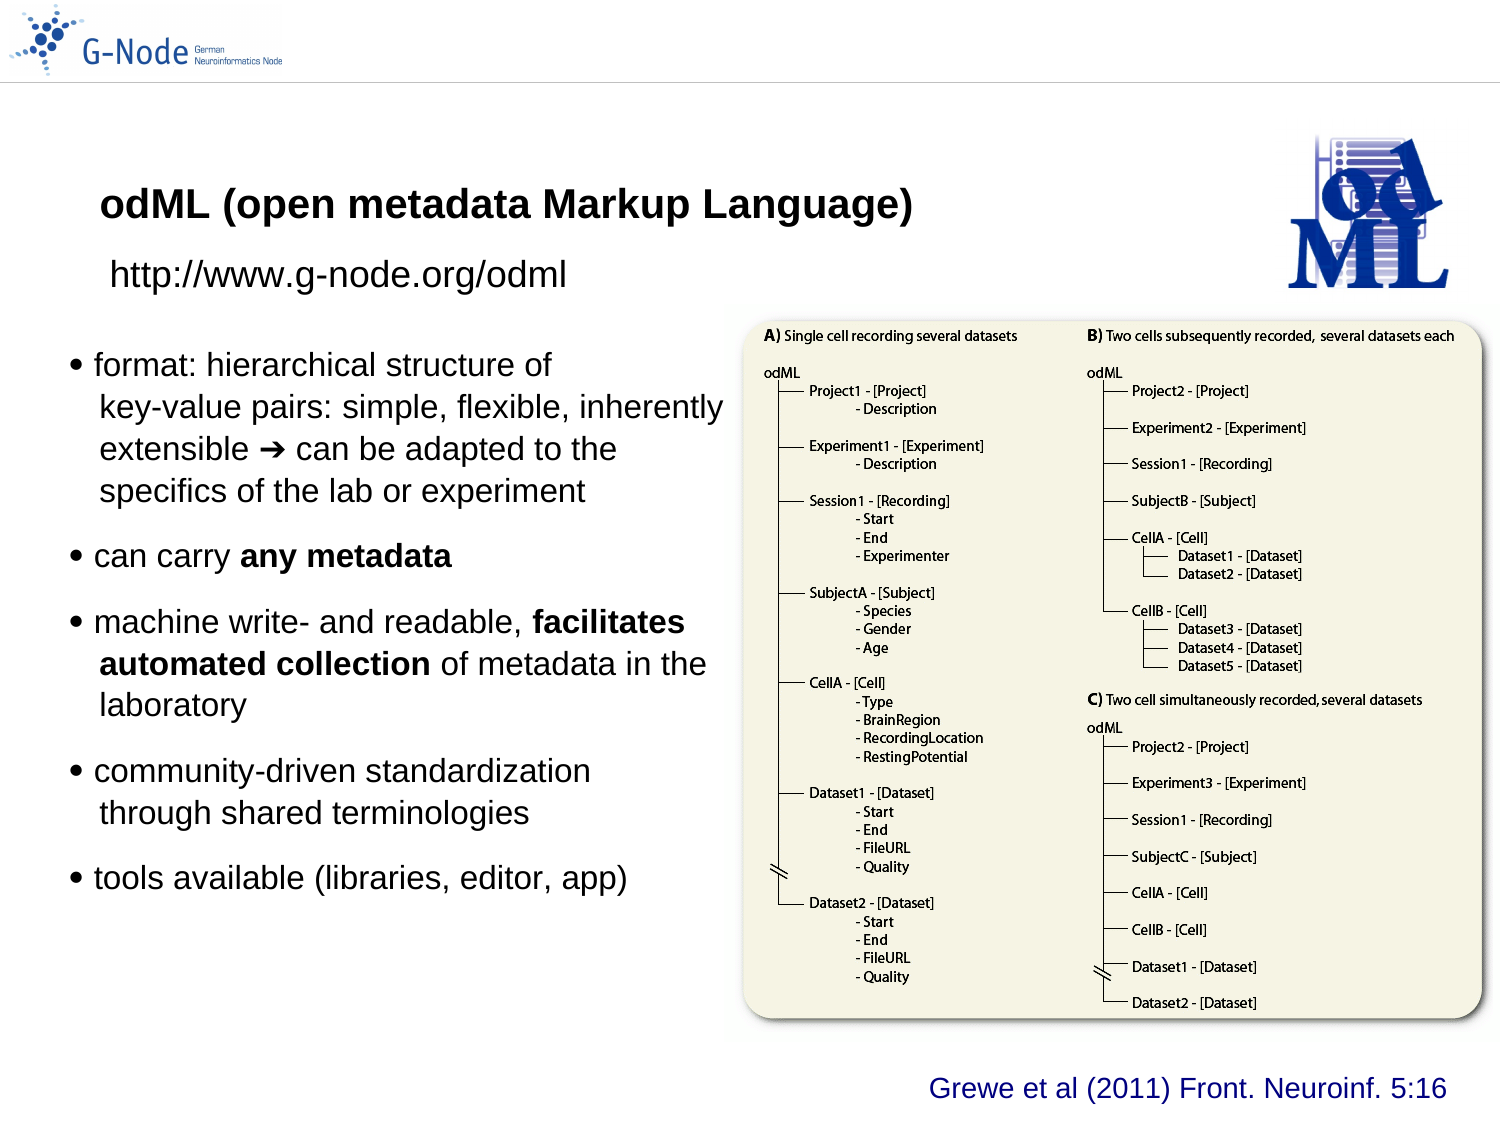

odML (open metadata Markup Language)
http://www.g-node.org/odml
  format: hierarchical structure of
key-value pairs: simple, flexible, inherently extensible ➔ can be adapted to the specifics of the lab or experiment
  can carry any metadata
  machine write- and readable, facilitates automated collection of metadata in the laboratory
  community-driven standardization
through shared terminologies
  tools available (libraries, editor, app)
 Grewe et al (2011) Front. Neuroinf. 5:16